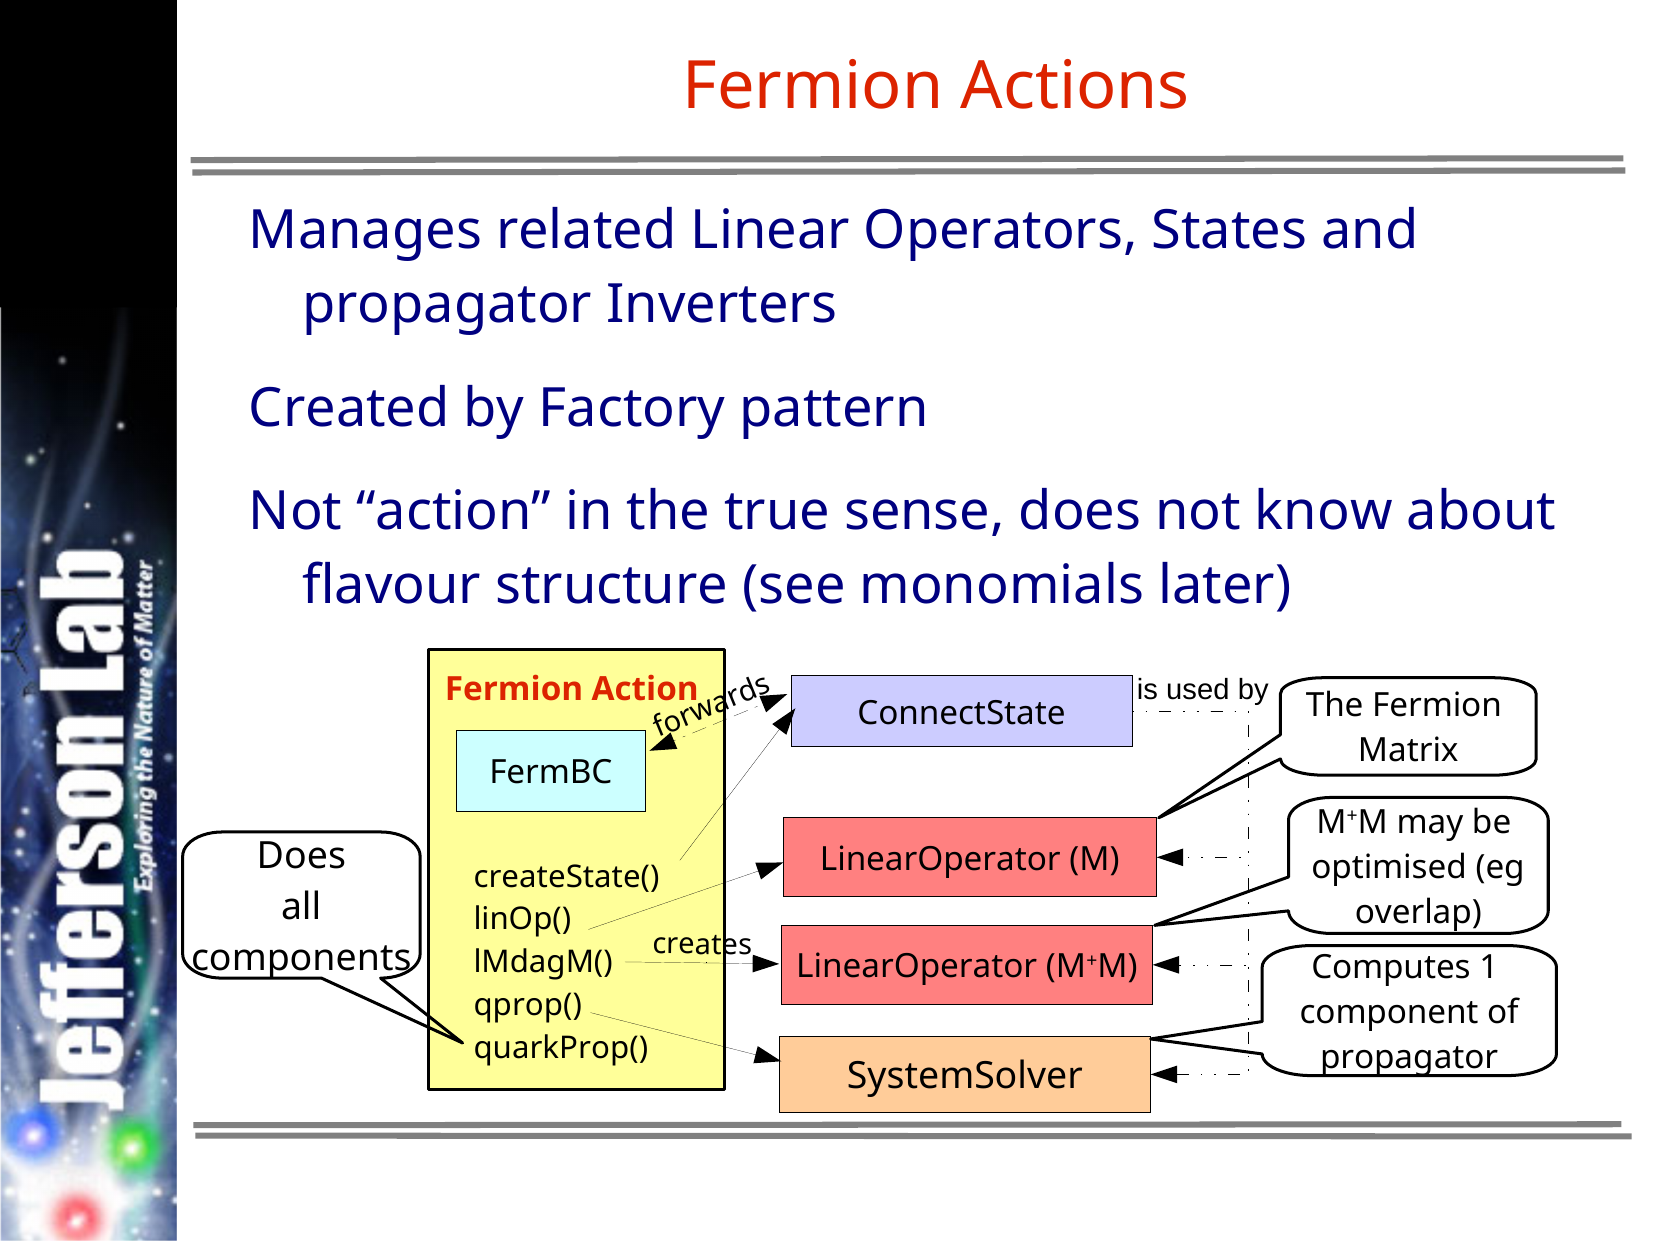

# Fermion Actions
Manages related Linear Operators, States and propagator Inverters
Created by Factory pattern
Not “action” in the true sense, does not know about flavour structure (see monomials later)
Fermion Action
is used by
ConnectState
The Fermion
Matrix
forwards
FermBC
M+M may be
optimised (eg
overlap)
LinearOperator (M)
Does
all
components
createState()
linOp()
lMdagM()
qprop()
quarkProp()
LinearOperator (M+M)
Computes 1
component of
propagator
creates
SystemSolver